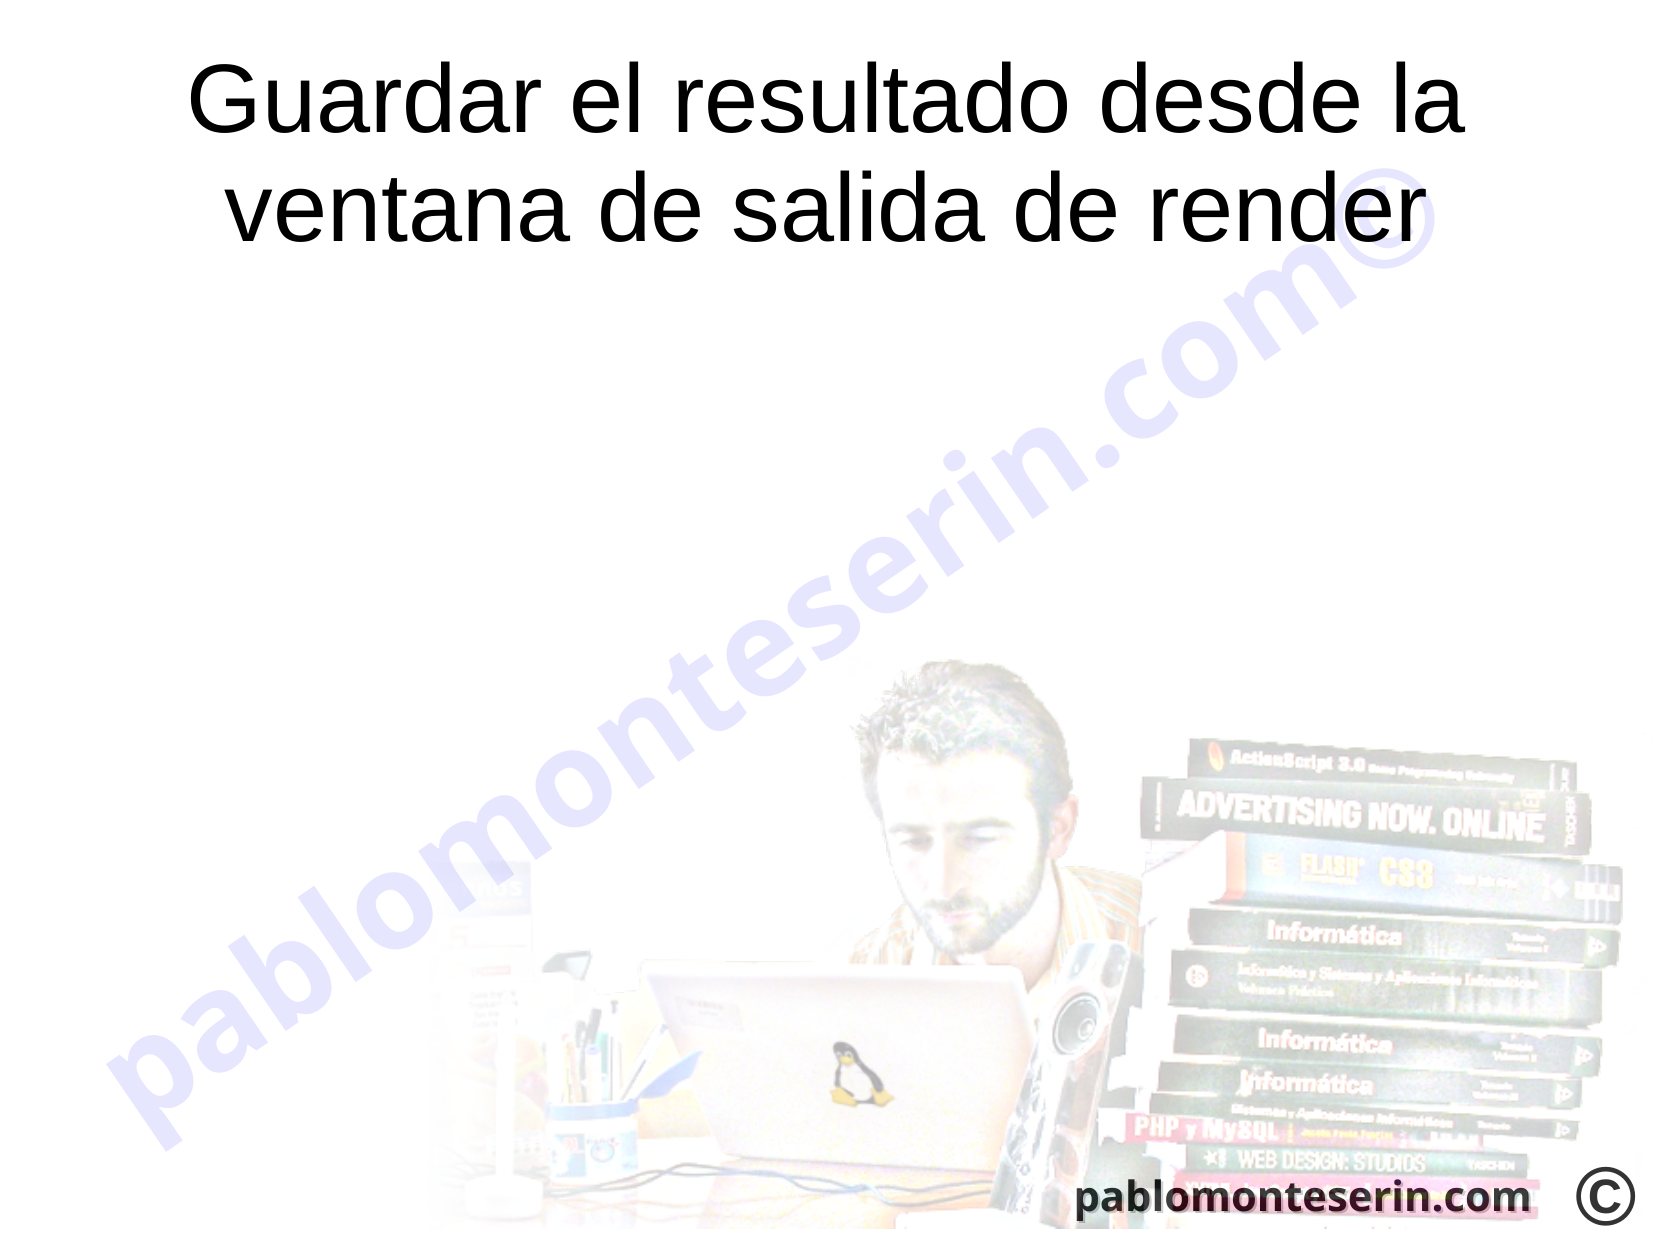

# Guardar el resultado desde la ventana de salida de render